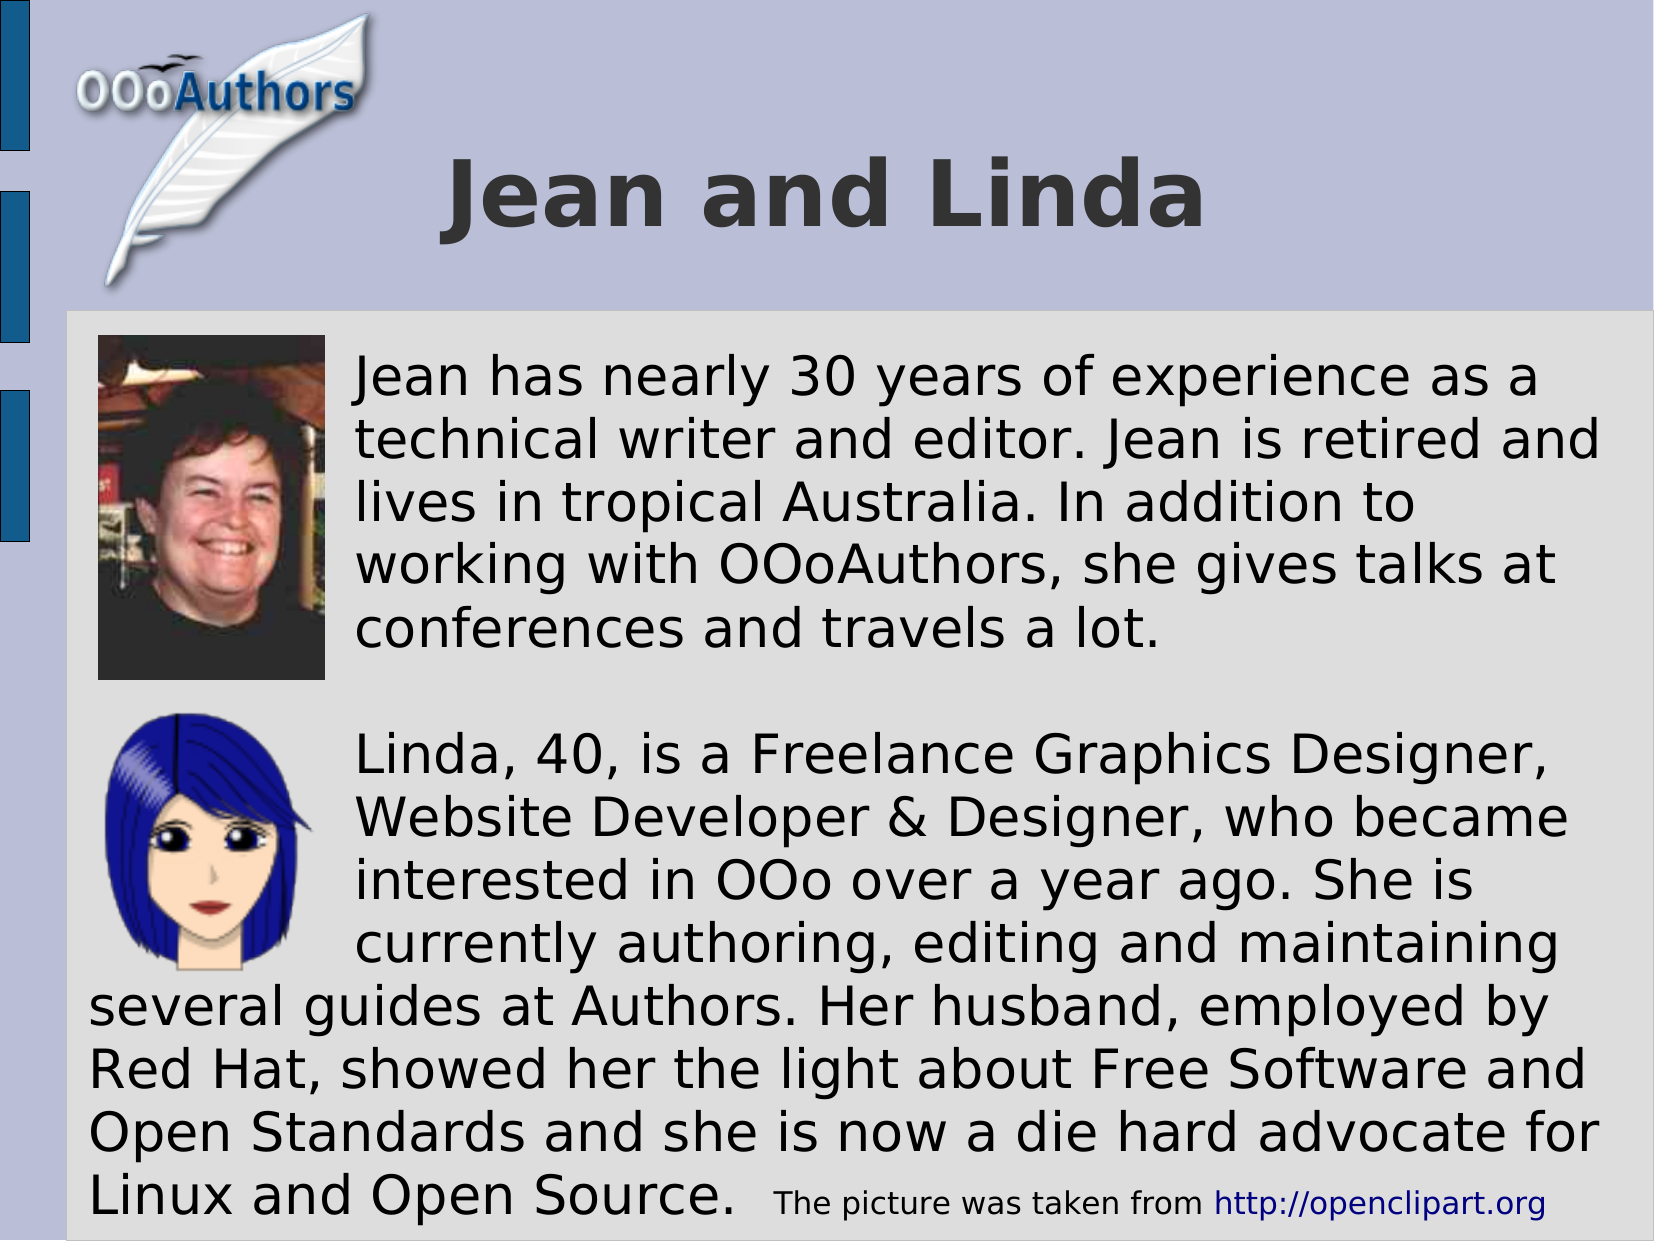

# Jean and Linda
Jean has nearly 30 years of experience as a technical writer and editor. Jean is retired and lives in tropical Australia. In addition to working with OOoAuthors, she gives talks at conferences and travels a lot.
Linda, 40, is a Freelance Graphics Designer, Website Developer & Designer, who became interested in OOo over a year ago. She is currently authoring, editing and maintaining
several guides at Authors. Her husband, employed by Red Hat, showed her the light about Free Software and Open Standards and she is now a die hard advocate for Linux and Open Source. The picture was taken from http://openclipart.org